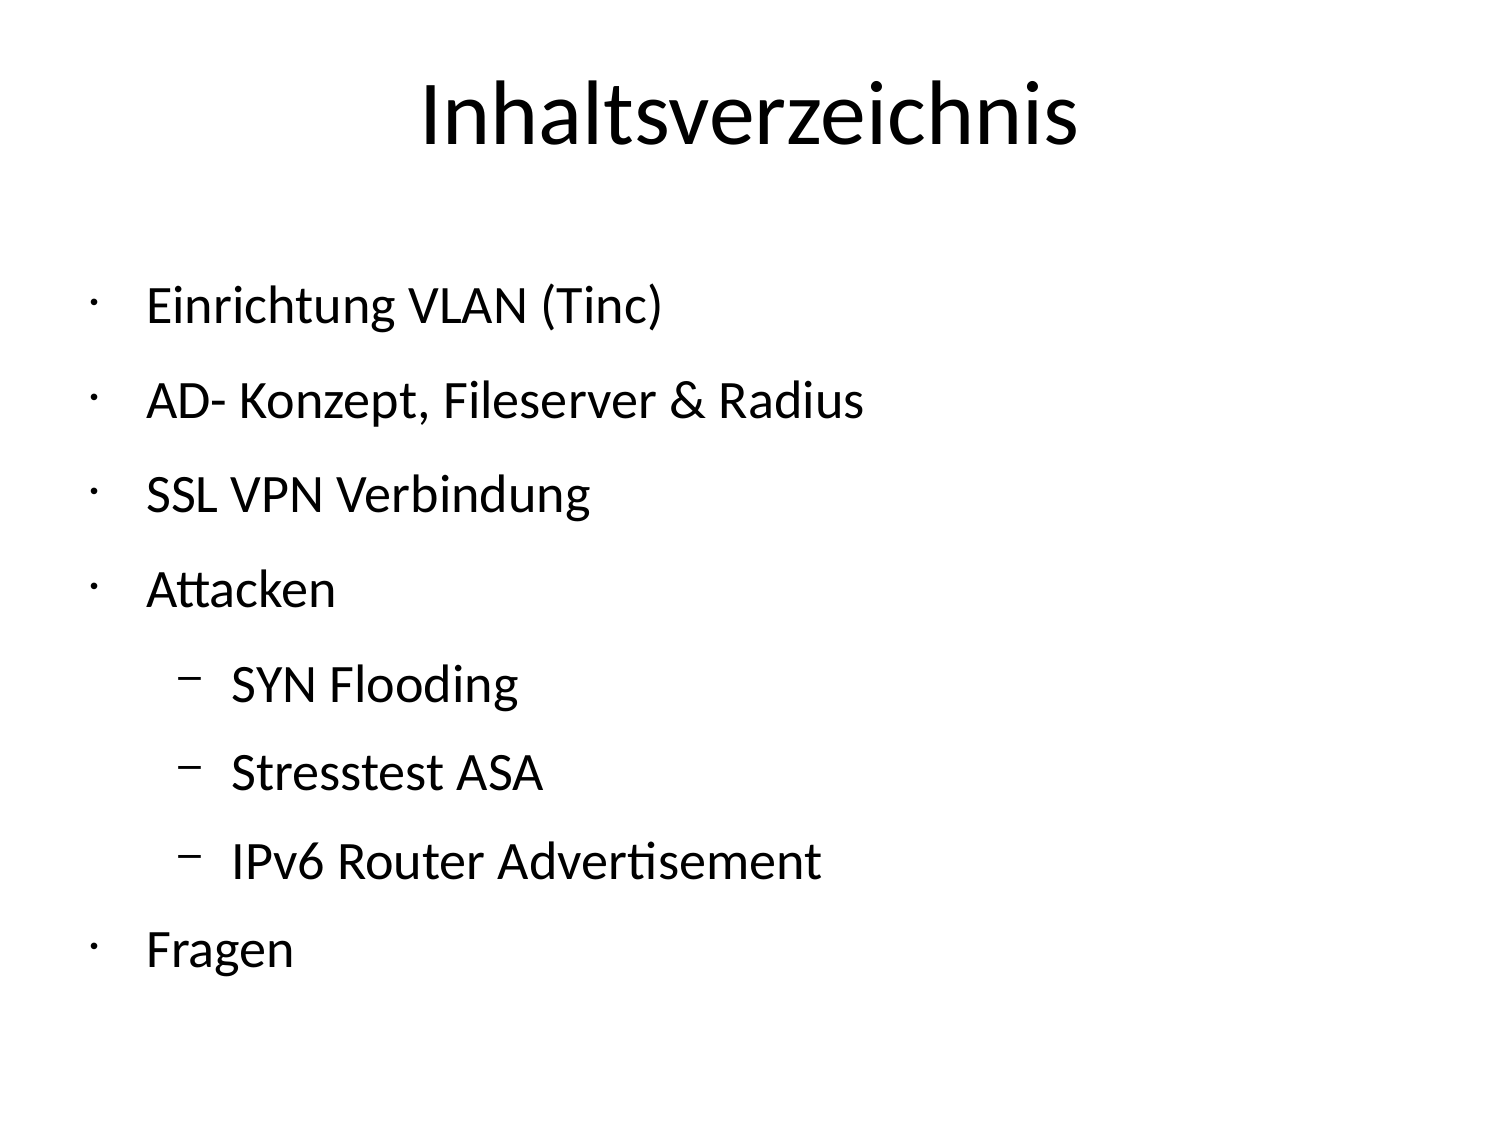

# Inhaltsverzeichnis
Einrichtung VLAN (Tinc)
AD- Konzept, Fileserver & Radius
SSL VPN Verbindung
Attacken
SYN Flooding
Stresstest ASA
IPv6 Router Advertisement
Fragen